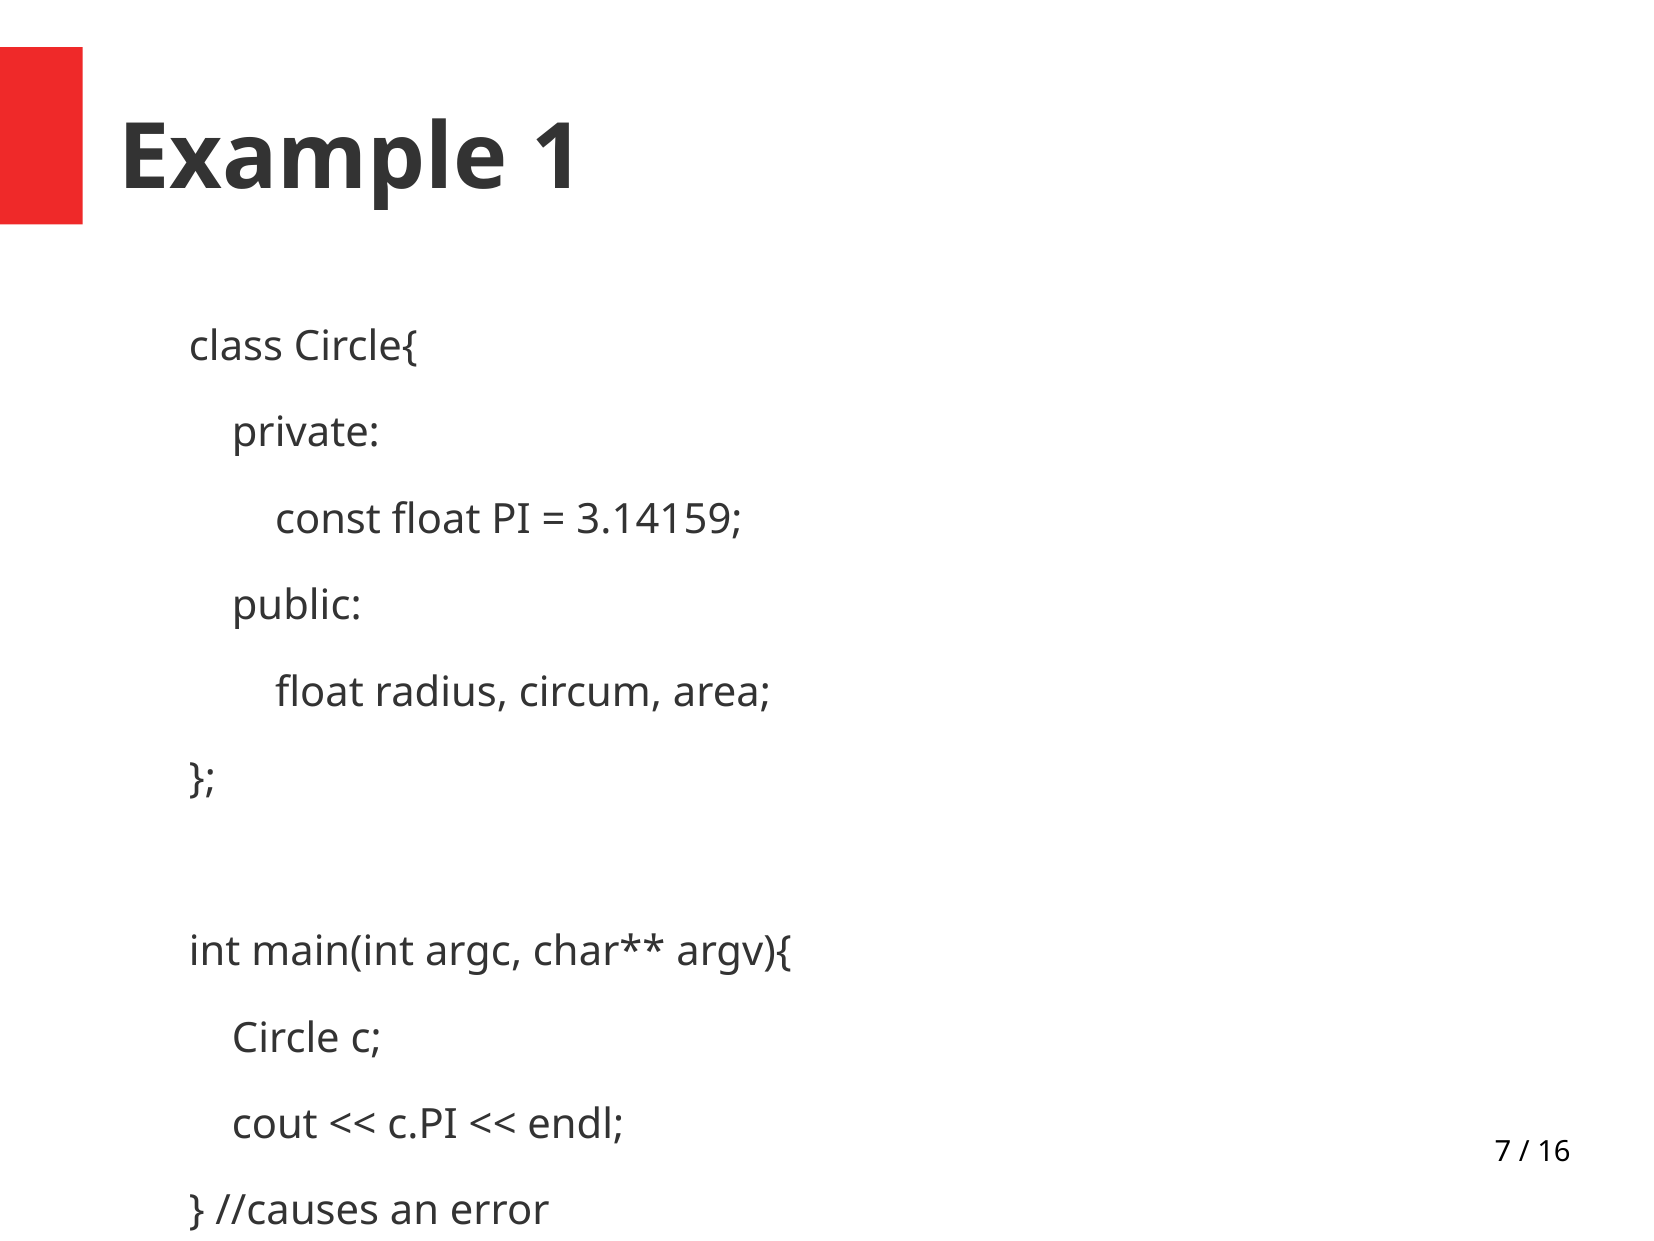

# Example 1
class Circle{
 private:
 const float PI = 3.14159;
 public:
 float radius, circum, area;
};
int main(int argc, char** argv){
 Circle c;
 cout << c.PI << endl;
} //causes an error
7